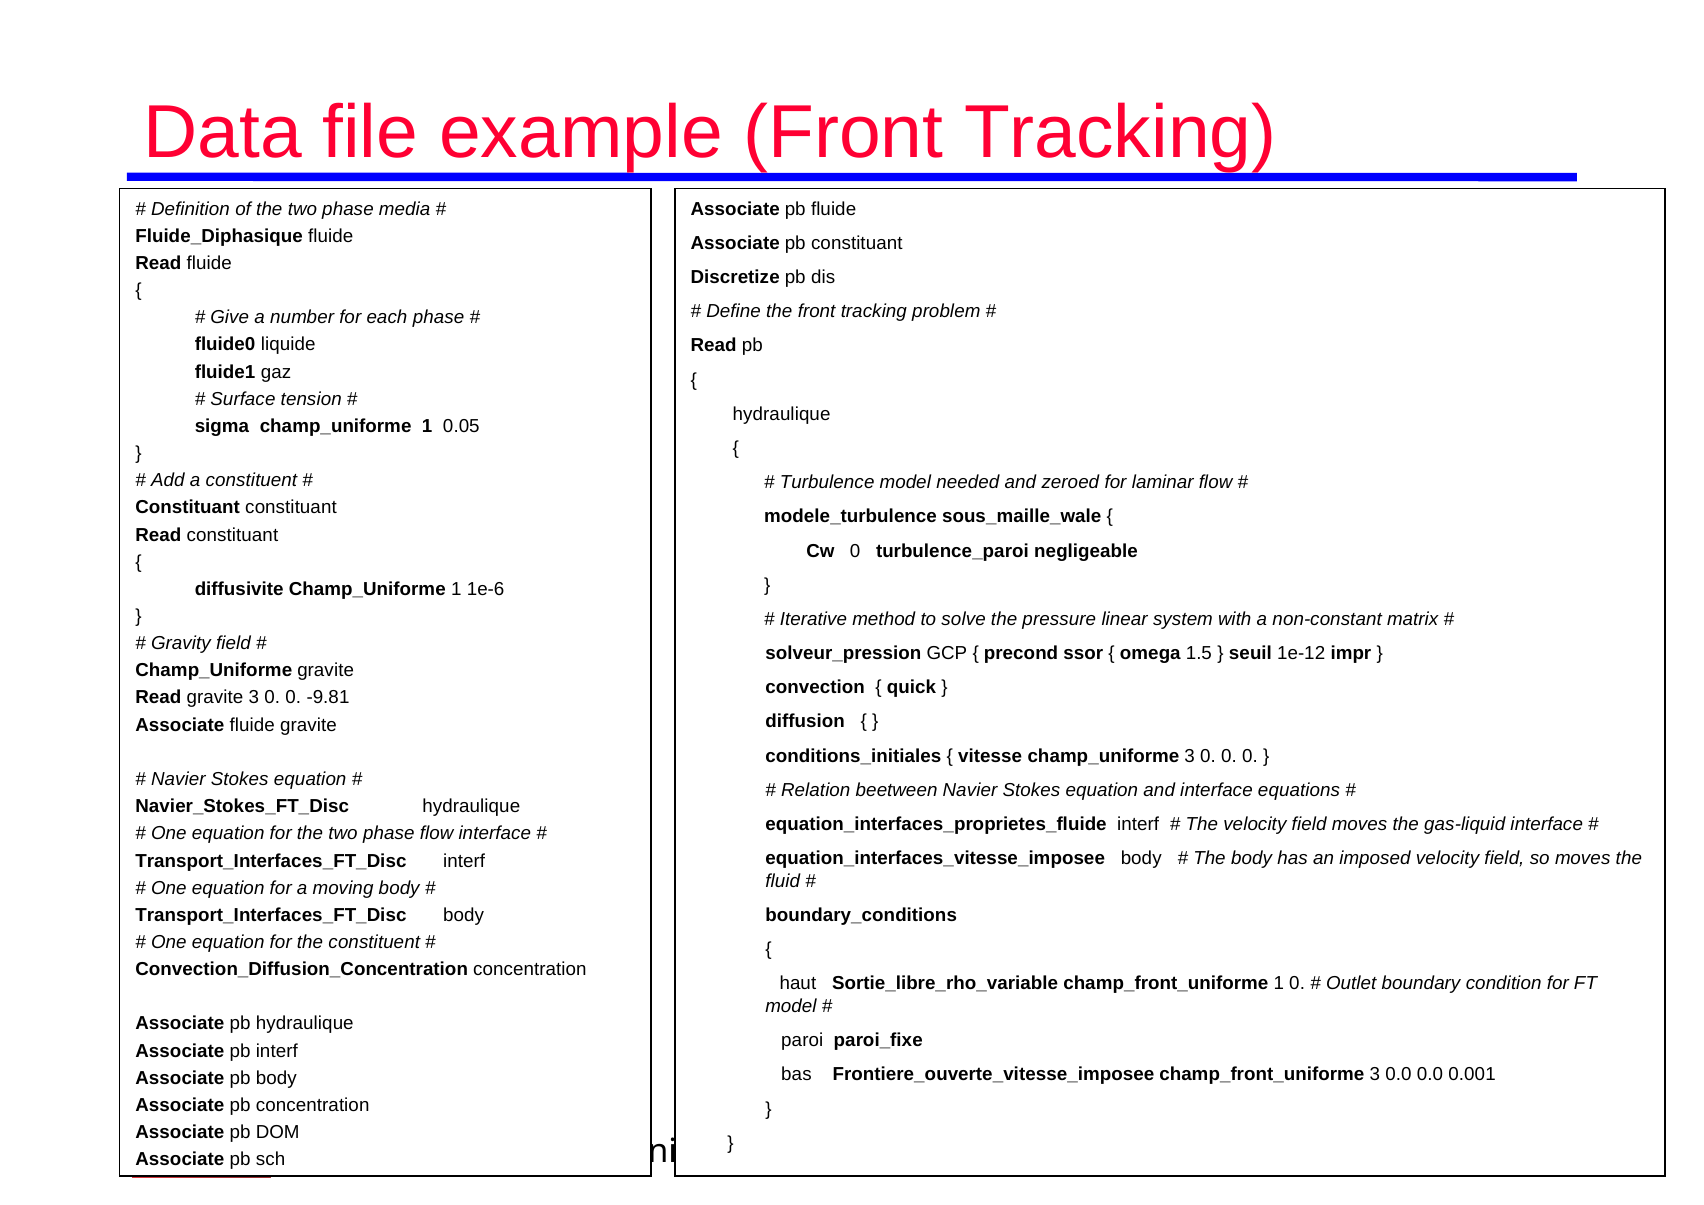

# Data file example (Front Tracking)
# Definition of the two phase media #
Fluide_Diphasique fluide
Read fluide
{
	# Give a number for each phase #
	fluide0 liquide
	fluide1 gaz
	# Surface tension #
	sigma champ_uniforme 1 0.05
}
# Add a constituent #
Constituant constituant
Read constituant
{
	diffusivite Champ_Uniforme 1 1e-6
}
# Gravity field #
Champ_Uniforme gravite
Read gravite 3 0. 0. -9.81
Associate fluide gravite
# Navier Stokes equation #
Navier_Stokes_FT_Disc hydraulique
# One equation for the two phase flow interface #
Transport_Interfaces_FT_Disc interf
# One equation for a moving body #
Transport_Interfaces_FT_Disc body
# One equation for the constituent #
Convection_Diffusion_Concentration concentration
Associate pb hydraulique
Associate pb interf
Associate pb body
Associate pb concentration
Associate pb DOM
Associate pb sch
Associate pb fluide
Associate pb constituant
Discretize pb dis
# Define the front tracking problem #
Read pb
{
 hydraulique
 {
 # Turbulence model needed and zeroed for laminar flow #
 modele_turbulence sous_maille_wale {
 Cw 0 turbulence_paroi negligeable
 }
 # Iterative method to solve the pressure linear system with a non-constant matrix #
	solveur_pression GCP { precond ssor { omega 1.5 } seuil 1e-12 impr }
	convection { quick }
	diffusion { }
	conditions_initiales { vitesse champ_uniforme 3 0. 0. 0. }
	# Relation beetween Navier Stokes equation and interface equations #
	equation_interfaces_proprietes_fluide interf # The velocity field moves the gas-liquid interface #
	equation_interfaces_vitesse_imposee body # The body has an imposed velocity field, so moves the fluid #
	boundary_conditions
	{
	 haut Sortie_libre_rho_variable champ_front_uniforme 1 0. # Outlet boundary condition for FT model #
	 paroi paroi_fixe
	 bas Frontiere_ouverte_vitesse_imposee champ_front_uniforme 3 0.0 0.0 0.001
	}
 }
Trio_U 1.7.2 user's training session
140